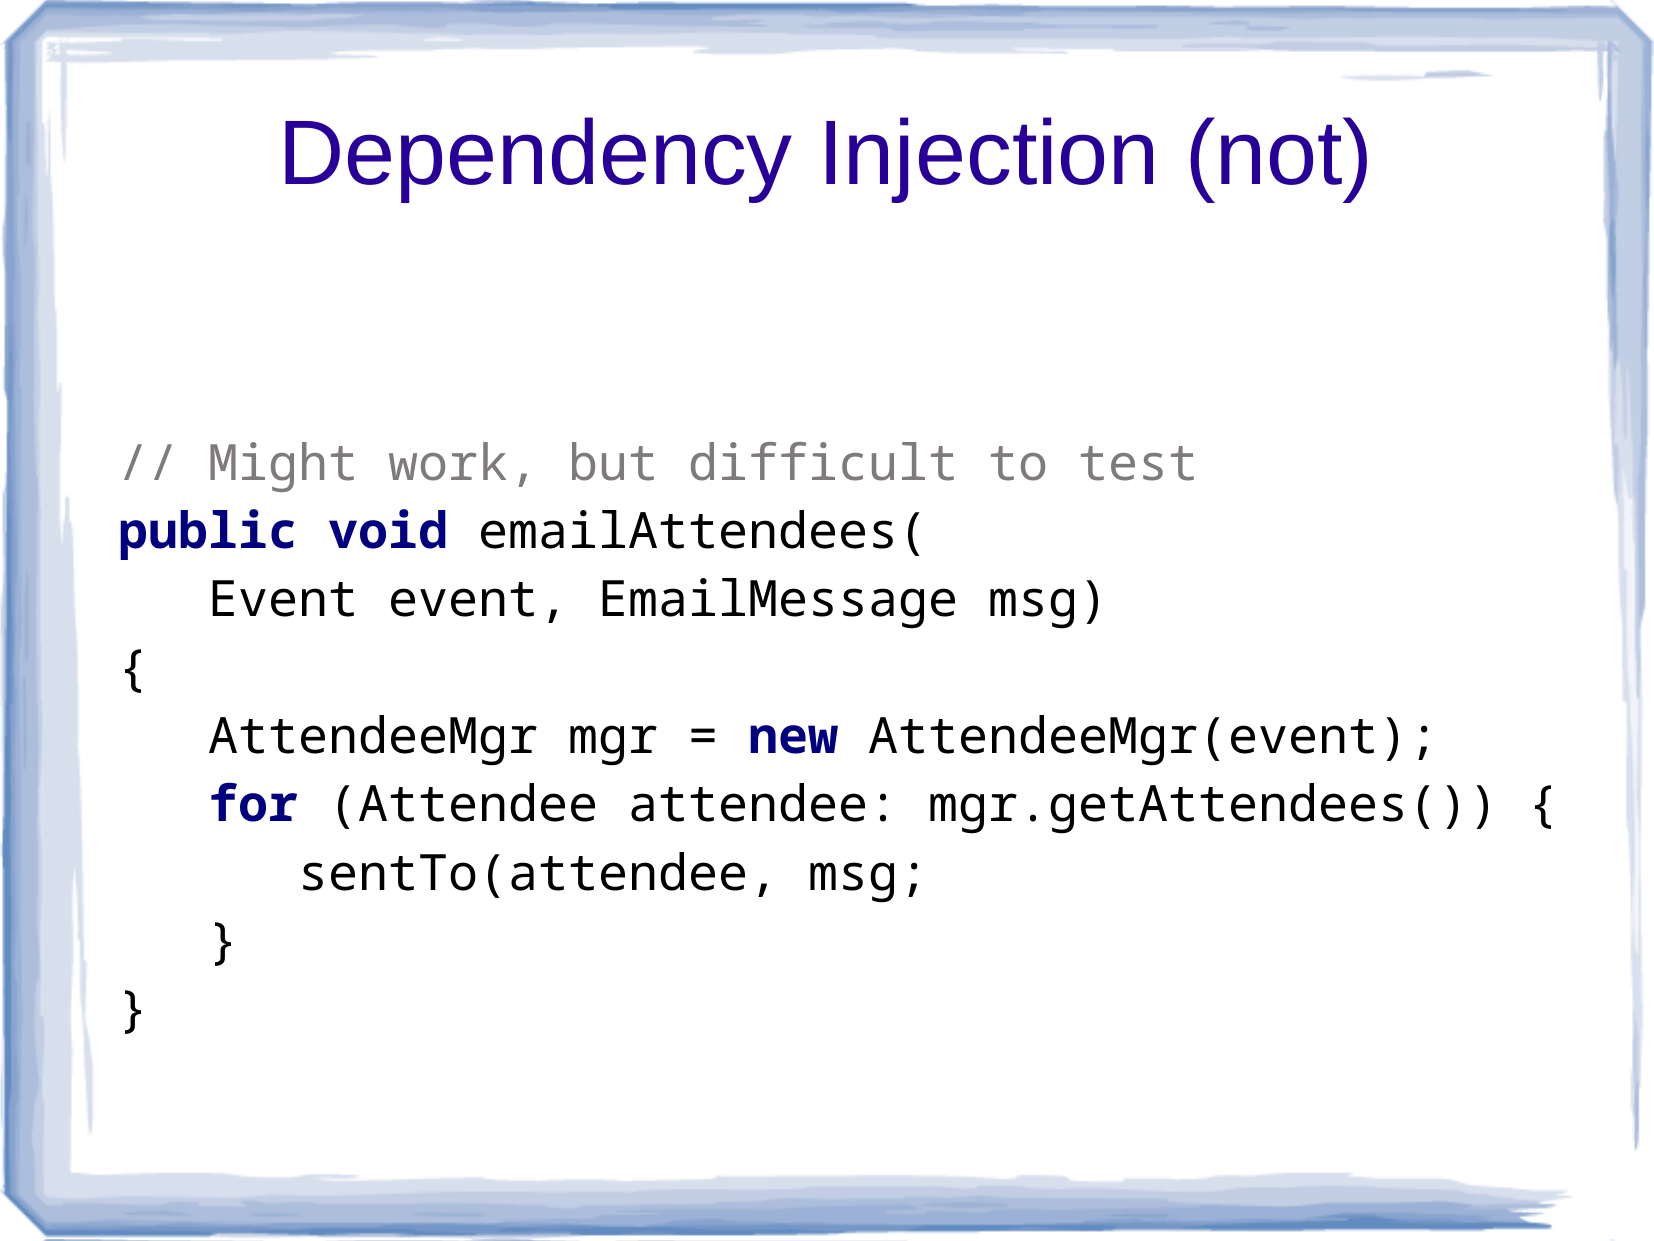

# Dependency Injection (not)
// Might work, but difficult to test
public void emailAttendees(
 Event event, EmailMessage msg)
{
 AttendeeMgr mgr = new AttendeeMgr(event);
 for (Attendee attendee: mgr.getAttendees()) {
 sentTo(attendee, msg;
 }
}